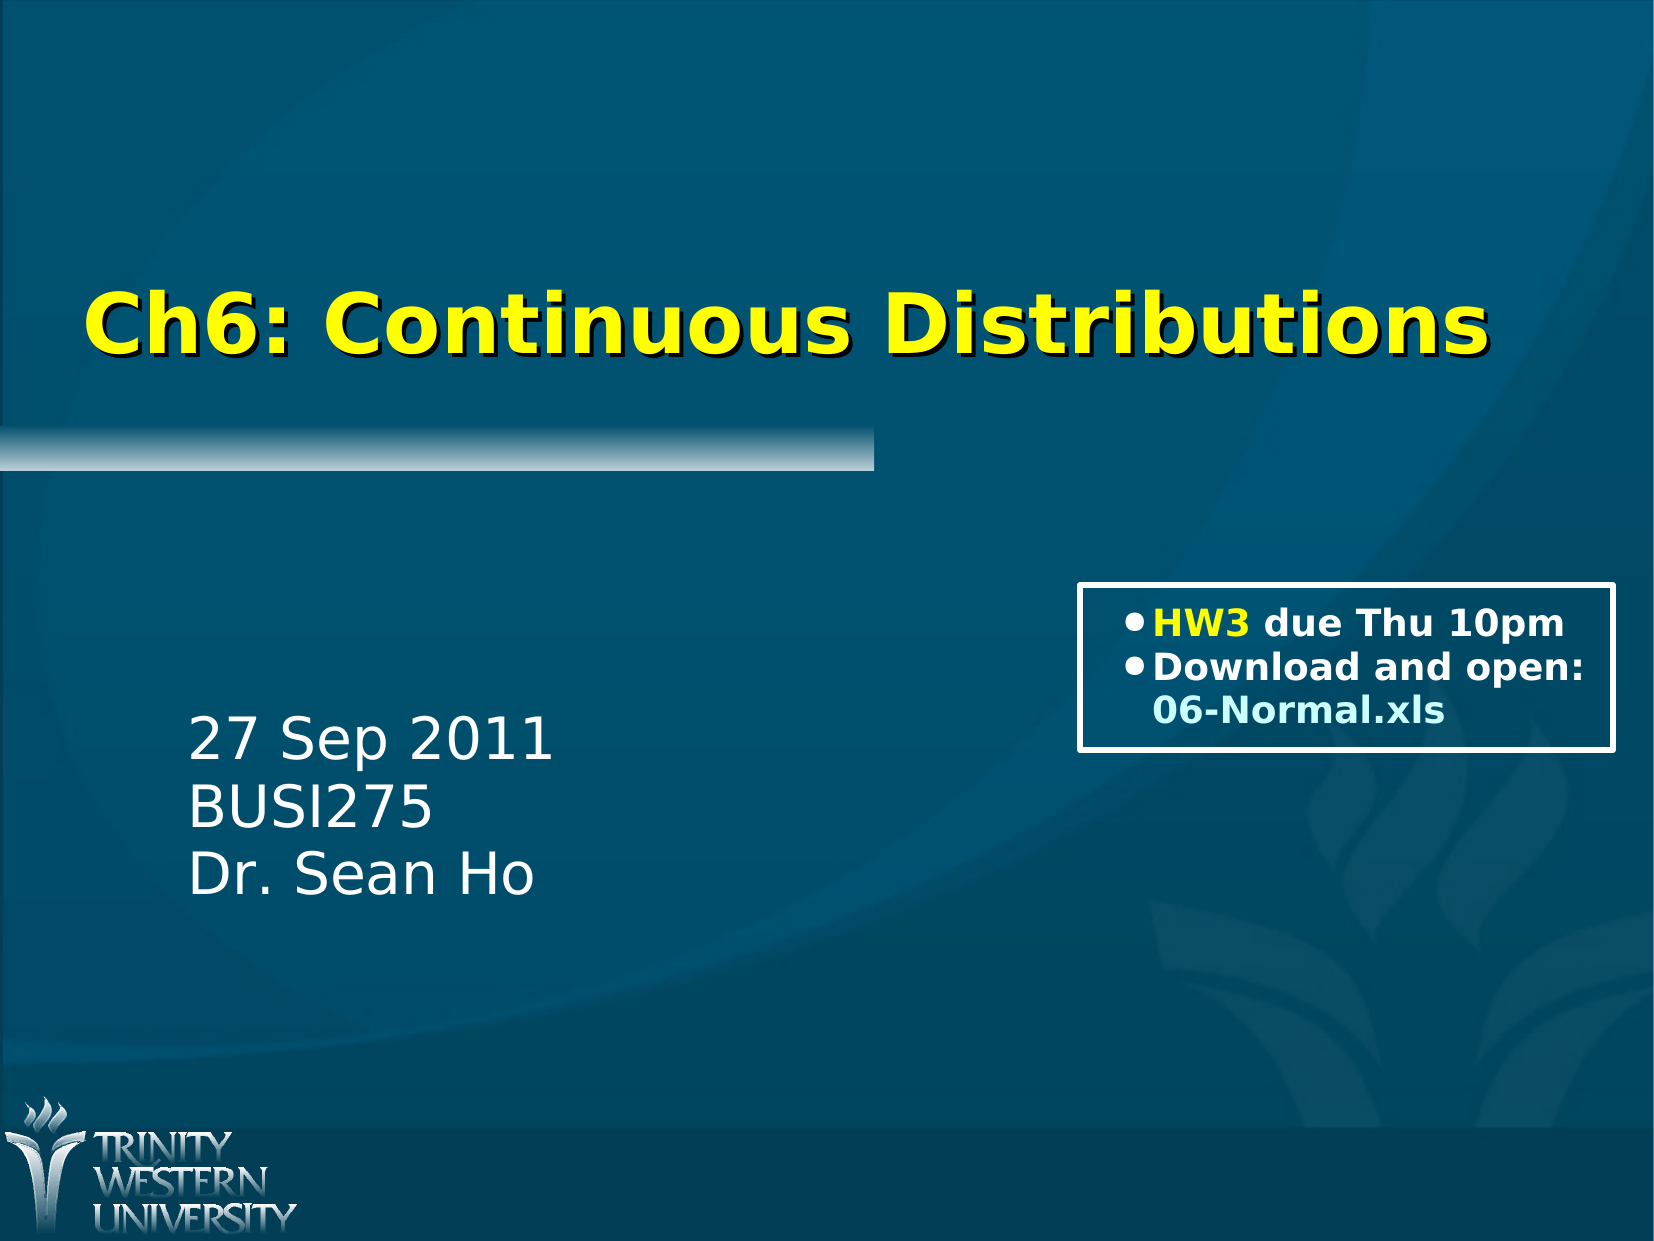

# Ch6: Continuous Distributions
27 Sep 2011
BUSI275
Dr. Sean Ho
HW3 due Thu 10pm
Download and open:
06-Normal.xls